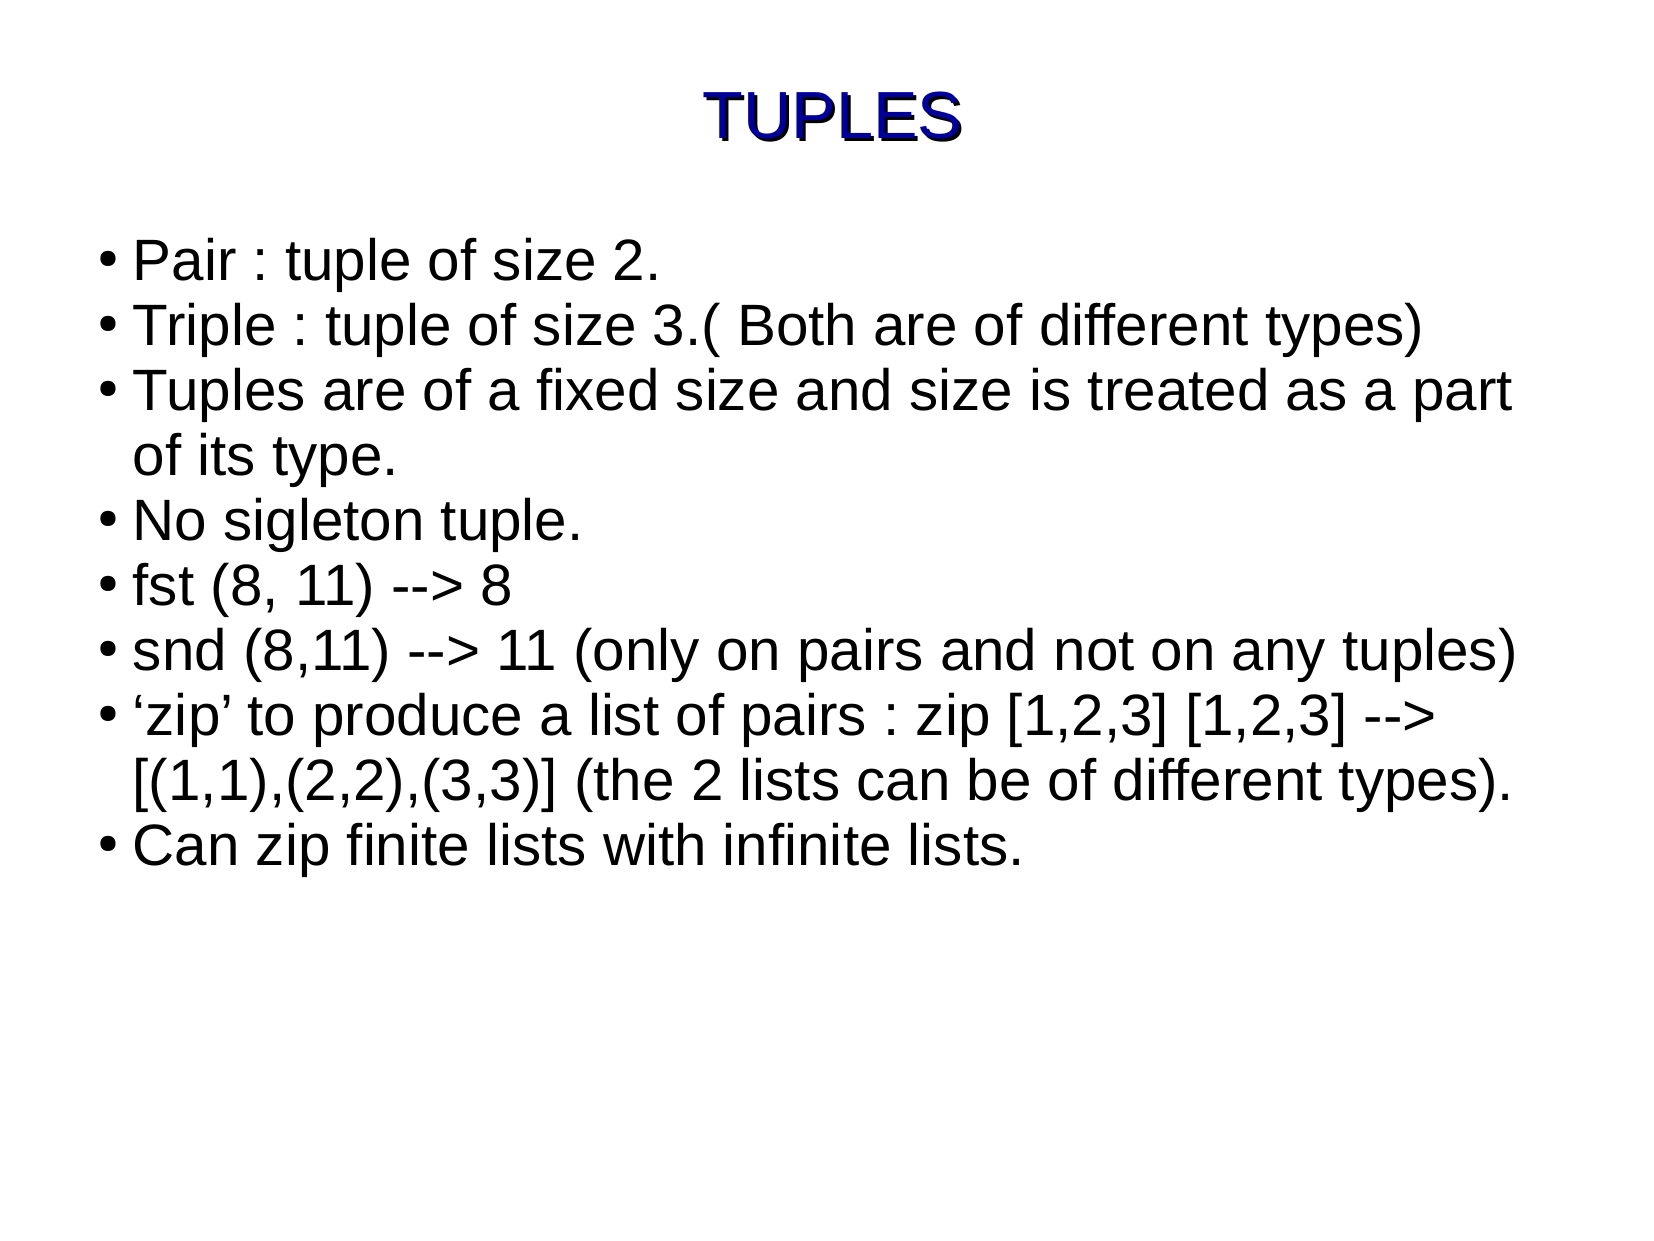

TUPLES
Pair : tuple of size 2.
Triple : tuple of size 3.( Both are of different types)
Tuples are of a fixed size and size is treated as a part of its type.
No sigleton tuple.
fst (8, 11) --> 8
snd (8,11) --> 11 (only on pairs and not on any tuples)
‘zip’ to produce a list of pairs : zip [1,2,3] [1,2,3] --> [(1,1),(2,2),(3,3)] (the 2 lists can be of different types).
Can zip finite lists with infinite lists.